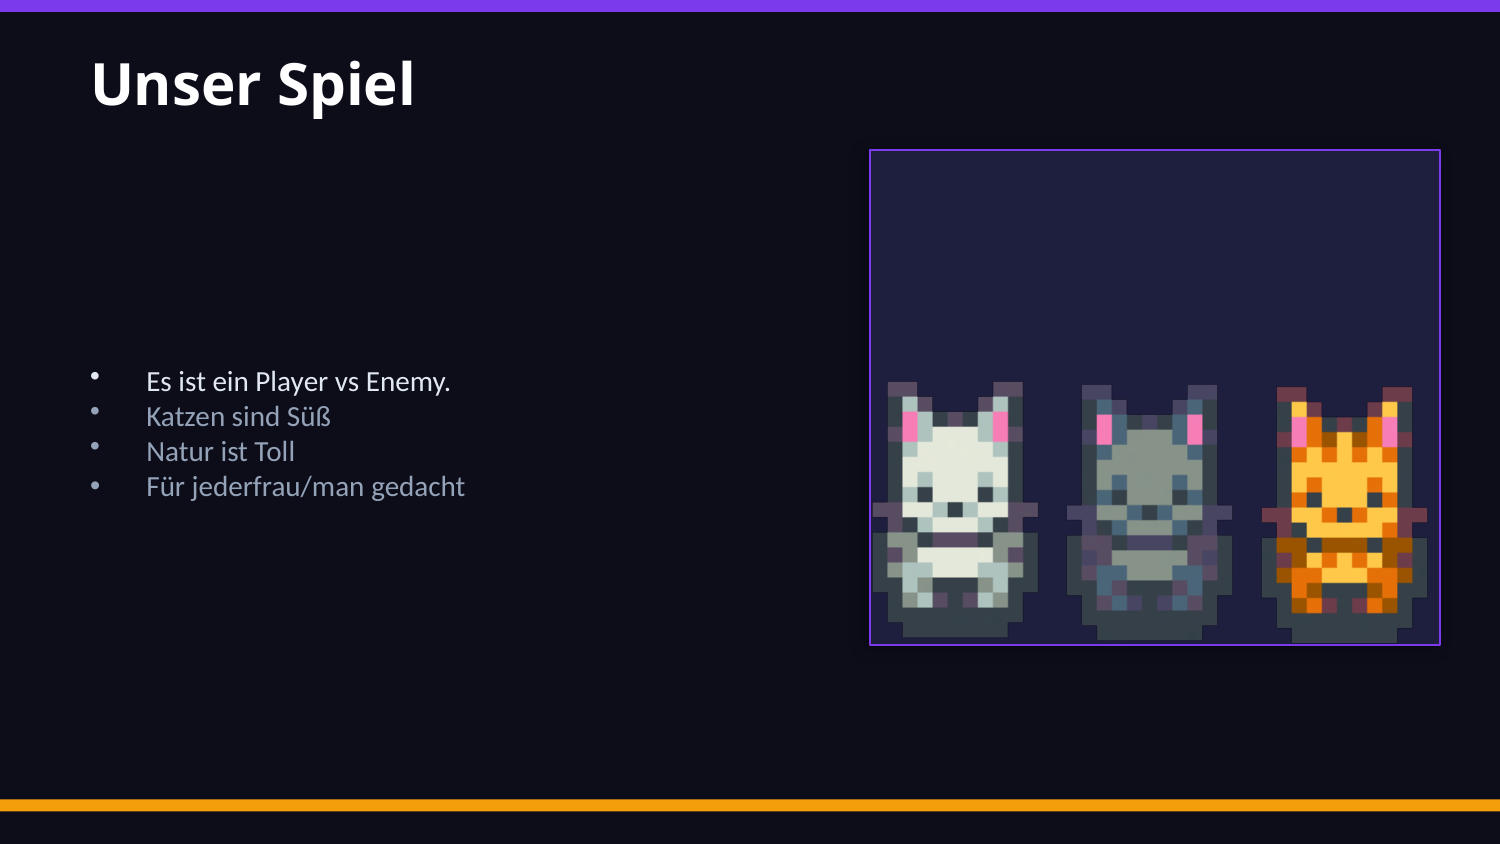

Unser Spiel
Es ist ein Player vs Enemy.
Katzen sind Süß
Natur ist Toll
Für jederfrau/man gedacht